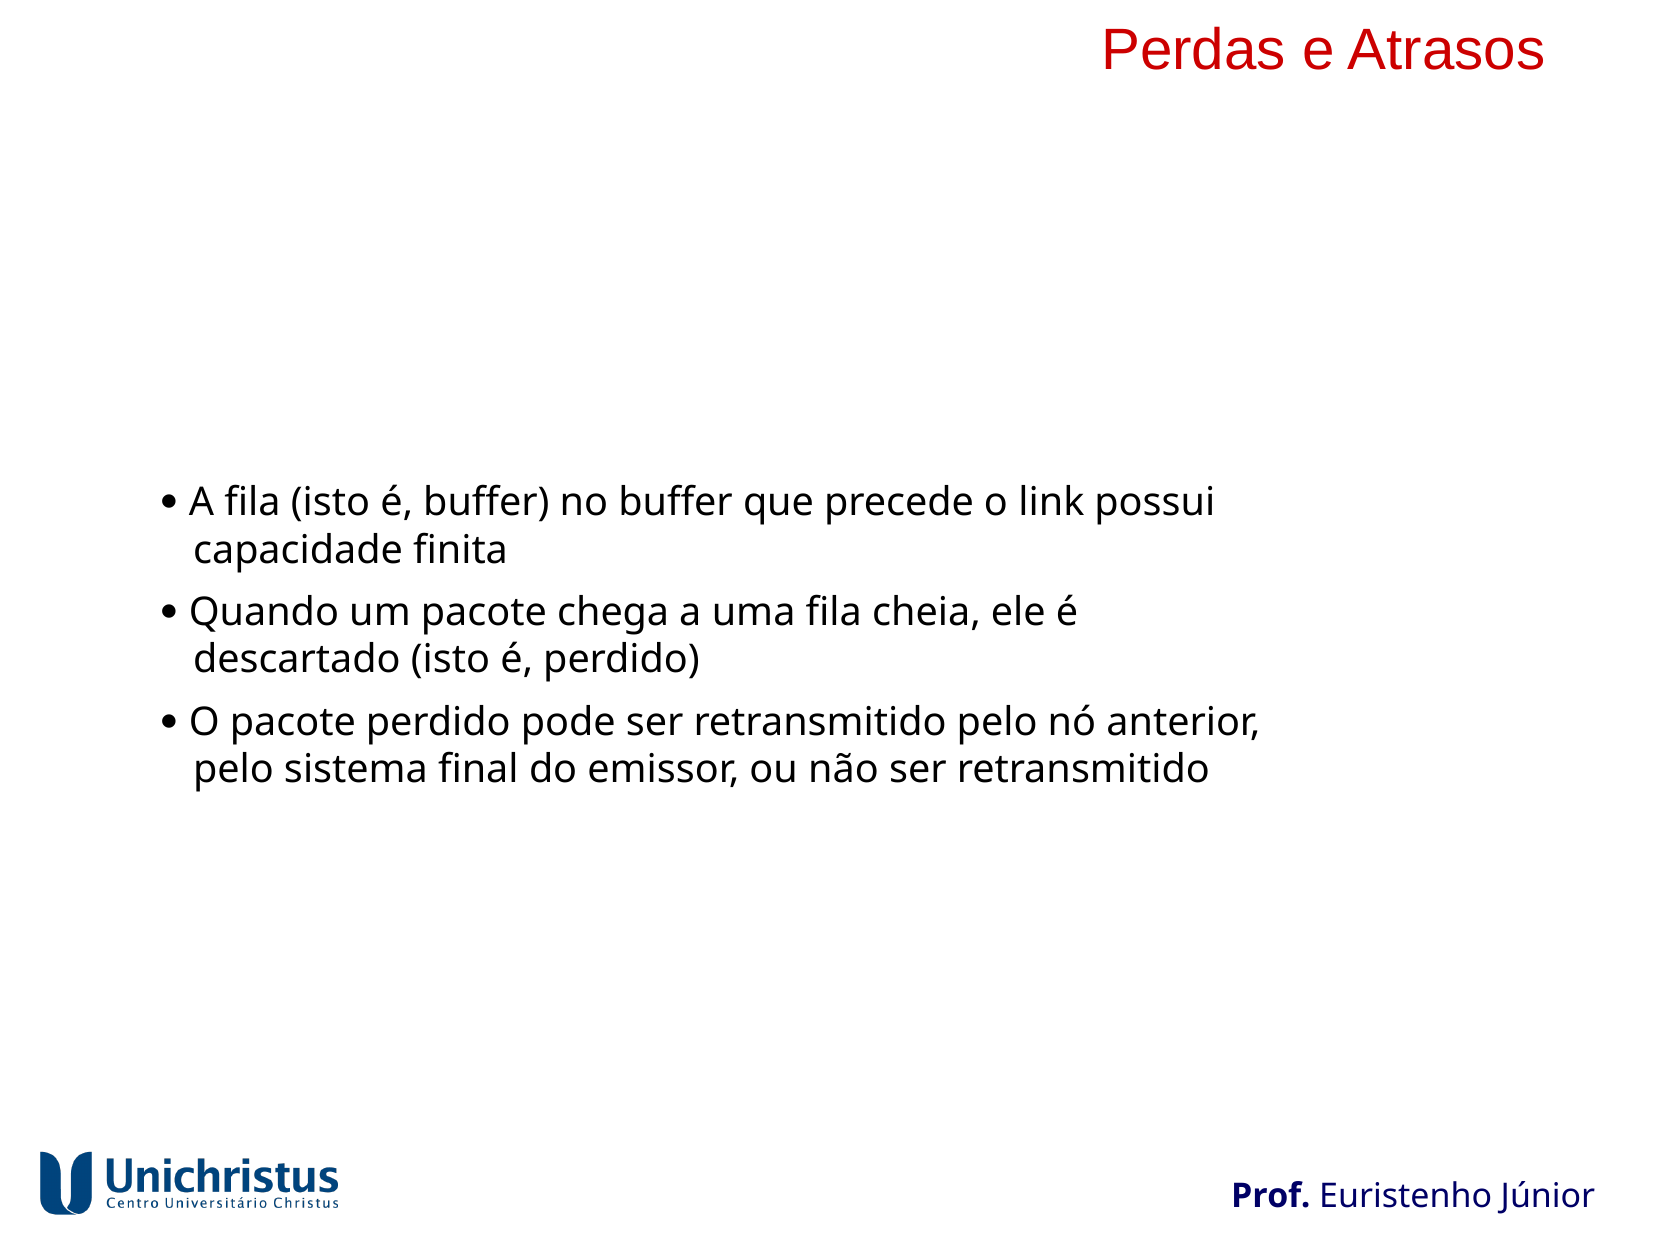

Perdas e Atrasos
Perda de pacotes
#  A fila (isto é, buffer) no buffer que precede o link possui capacidade finita
 Quando um pacote chega a uma fila cheia, ele é descartado (isto é, perdido)
 O pacote perdido pode ser retransmitido pelo nó anterior, pelo sistema final do emissor, ou não ser retransmitido
Prof. Euristenho Júnior